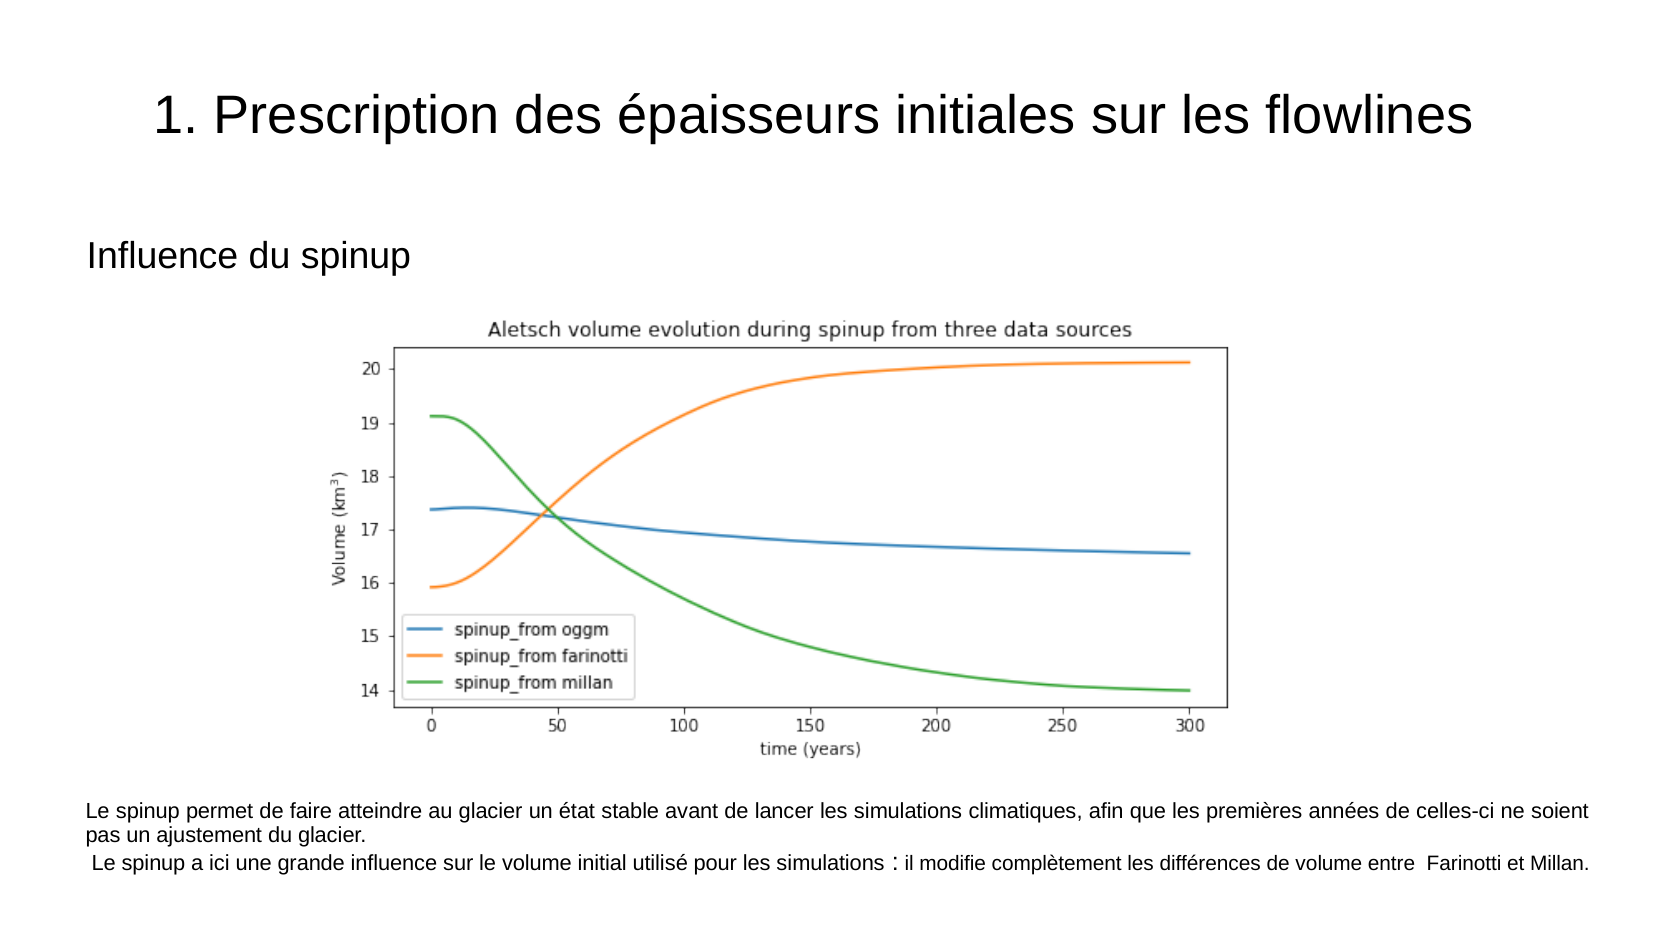

# 1. Prescription des épaisseurs initiales sur les flowlines
Influence du spinup
Le spinup permet de faire atteindre au glacier un état stable avant de lancer les simulations climatiques, afin que les premières années de celles-ci ne soient pas un ajustement du glacier.
 Le spinup a ici une grande influence sur le volume initial utilisé pour les simulations : il modifie complètement les différences de volume entre Farinotti et Millan.